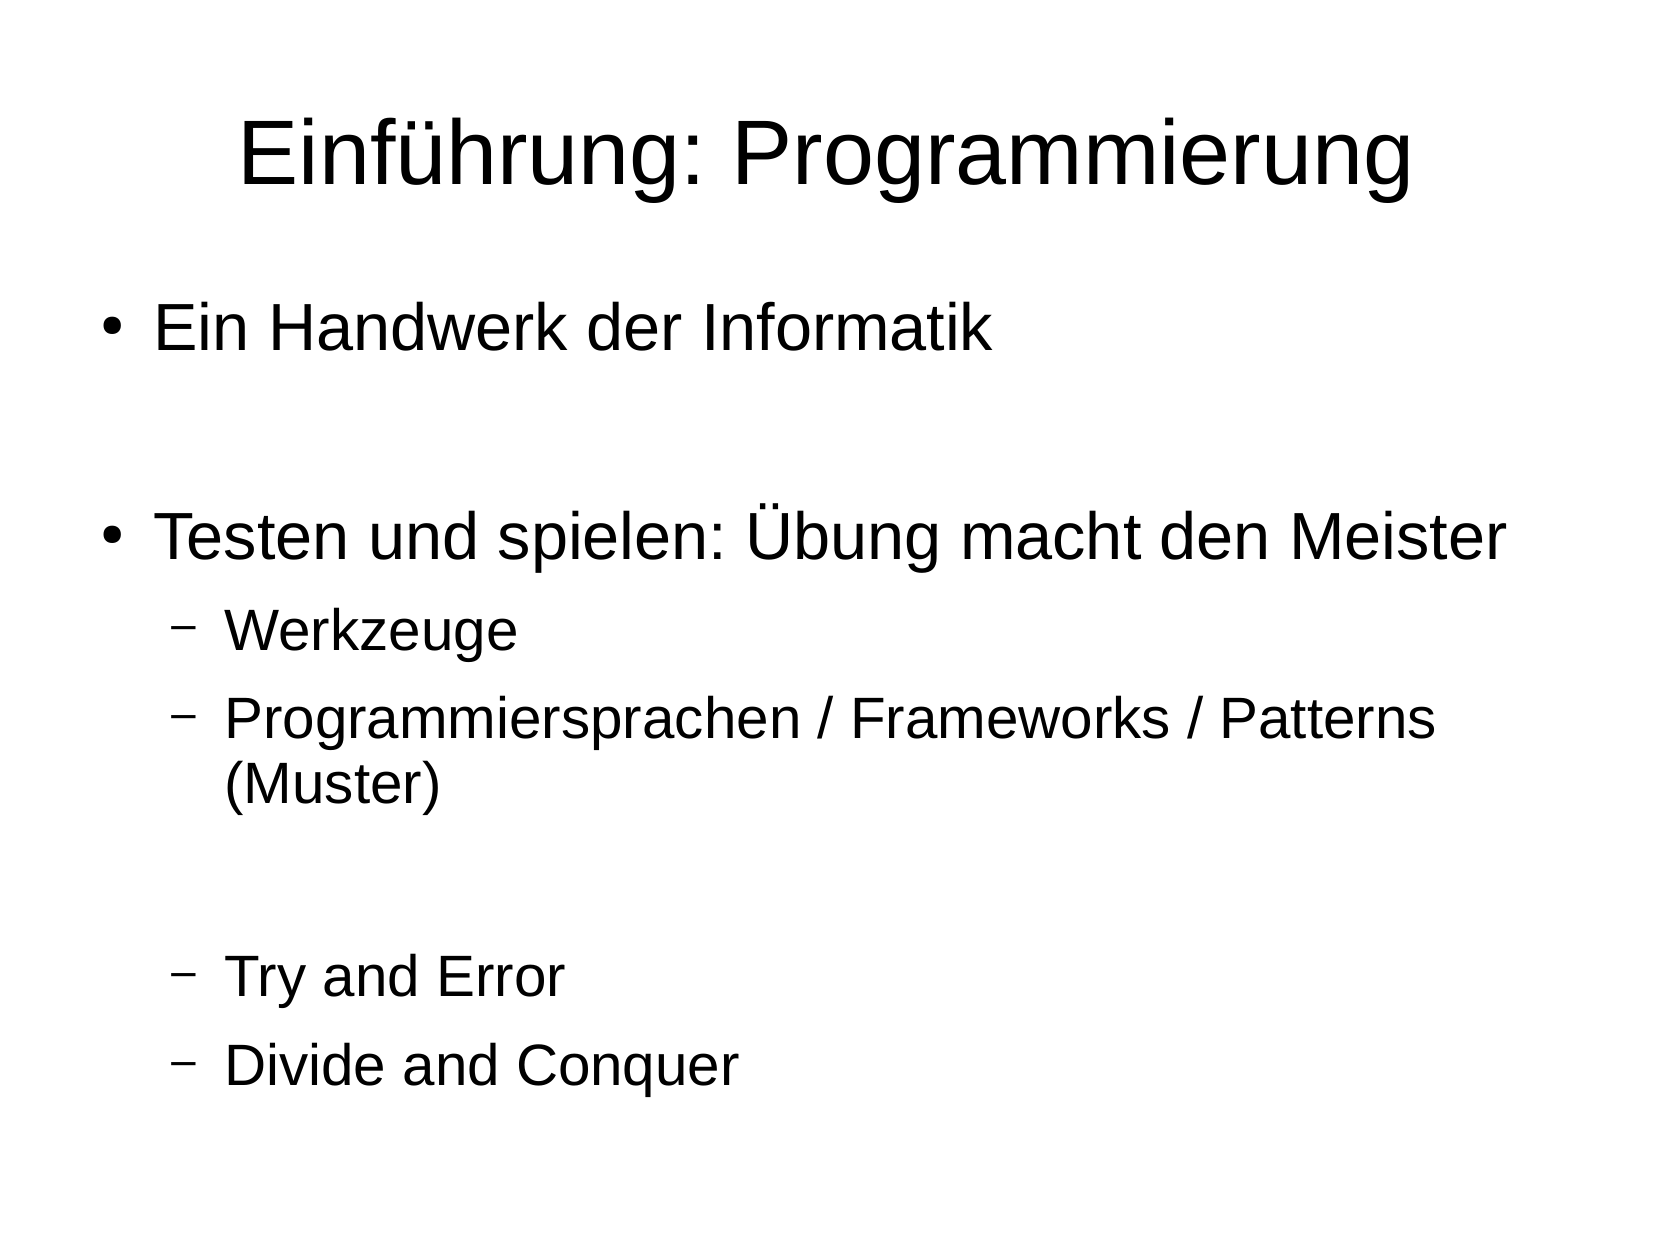

# Einführung: Programmierung
Ein Handwerk der Informatik
Testen und spielen: Übung macht den Meister
Werkzeuge
Programmiersprachen / Frameworks / Patterns (Muster)
Try and Error
Divide and Conquer